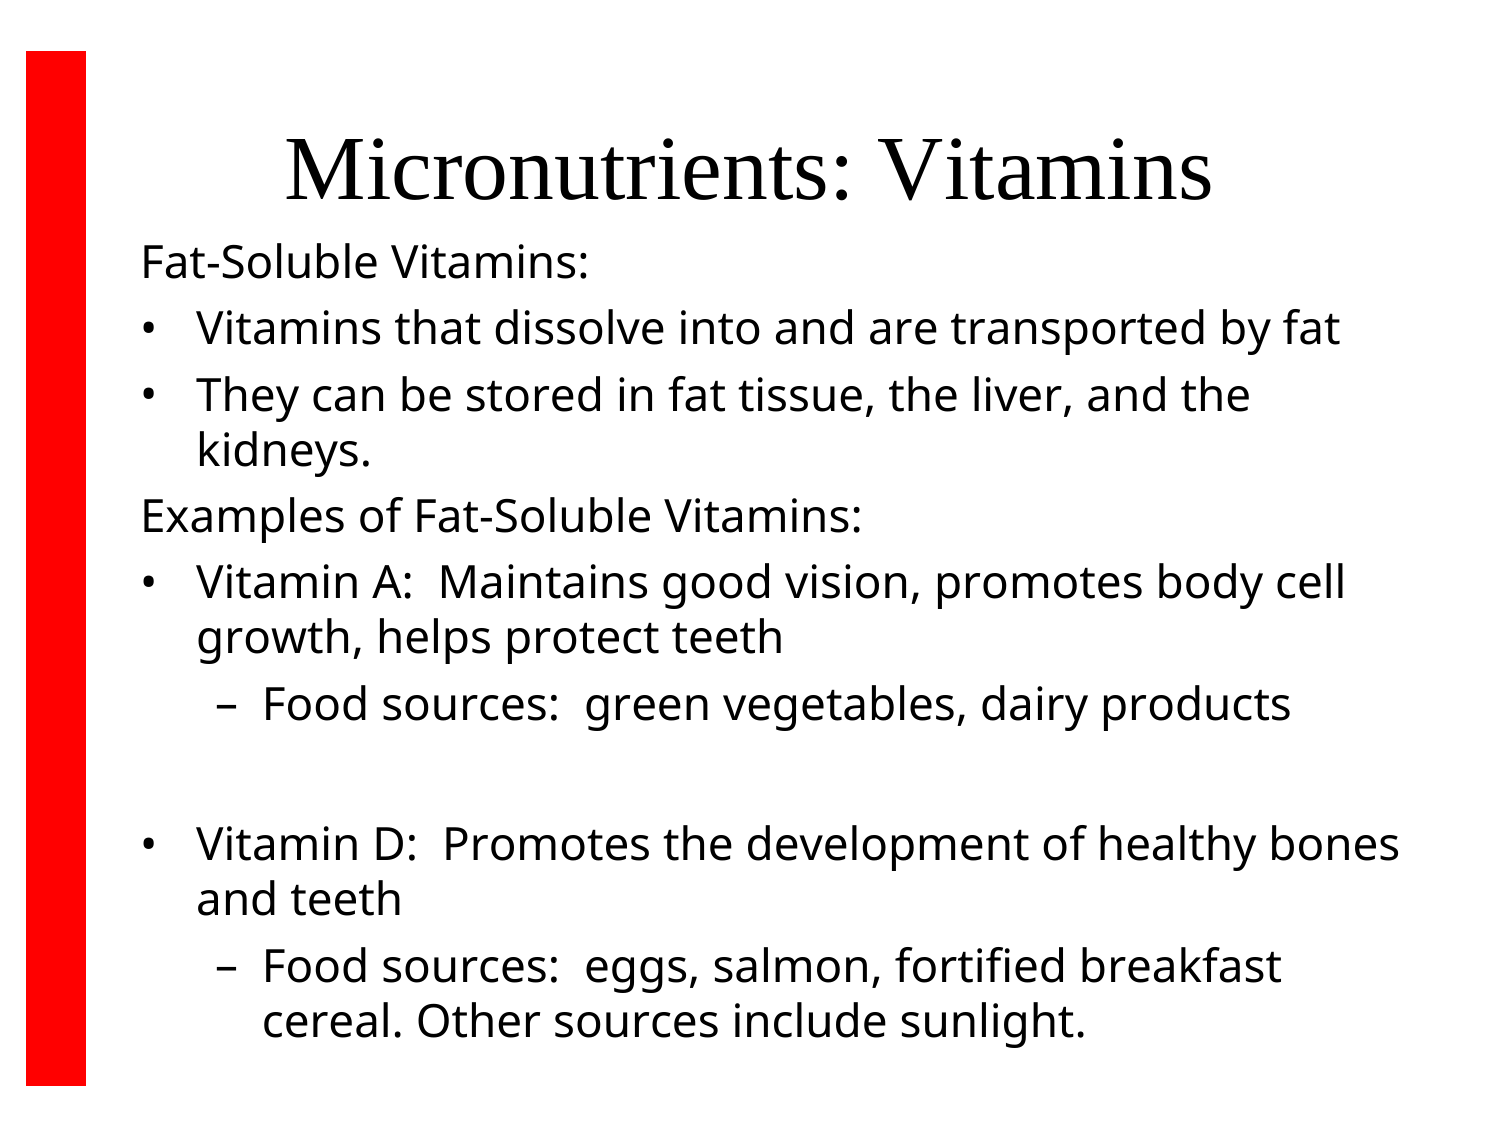

Micronutrients: Vitamins
# Fat-Soluble Vitamins:
Vitamins that dissolve into and are transported by fat
They can be stored in fat tissue, the liver, and the kidneys.
Examples of Fat-Soluble Vitamins:
Vitamin A: Maintains good vision, promotes body cell growth, helps protect teeth
Food sources: green vegetables, dairy products
Vitamin D: Promotes the development of healthy bones and teeth
Food sources: eggs, salmon, fortified breakfast cereal. Other sources include sunlight.